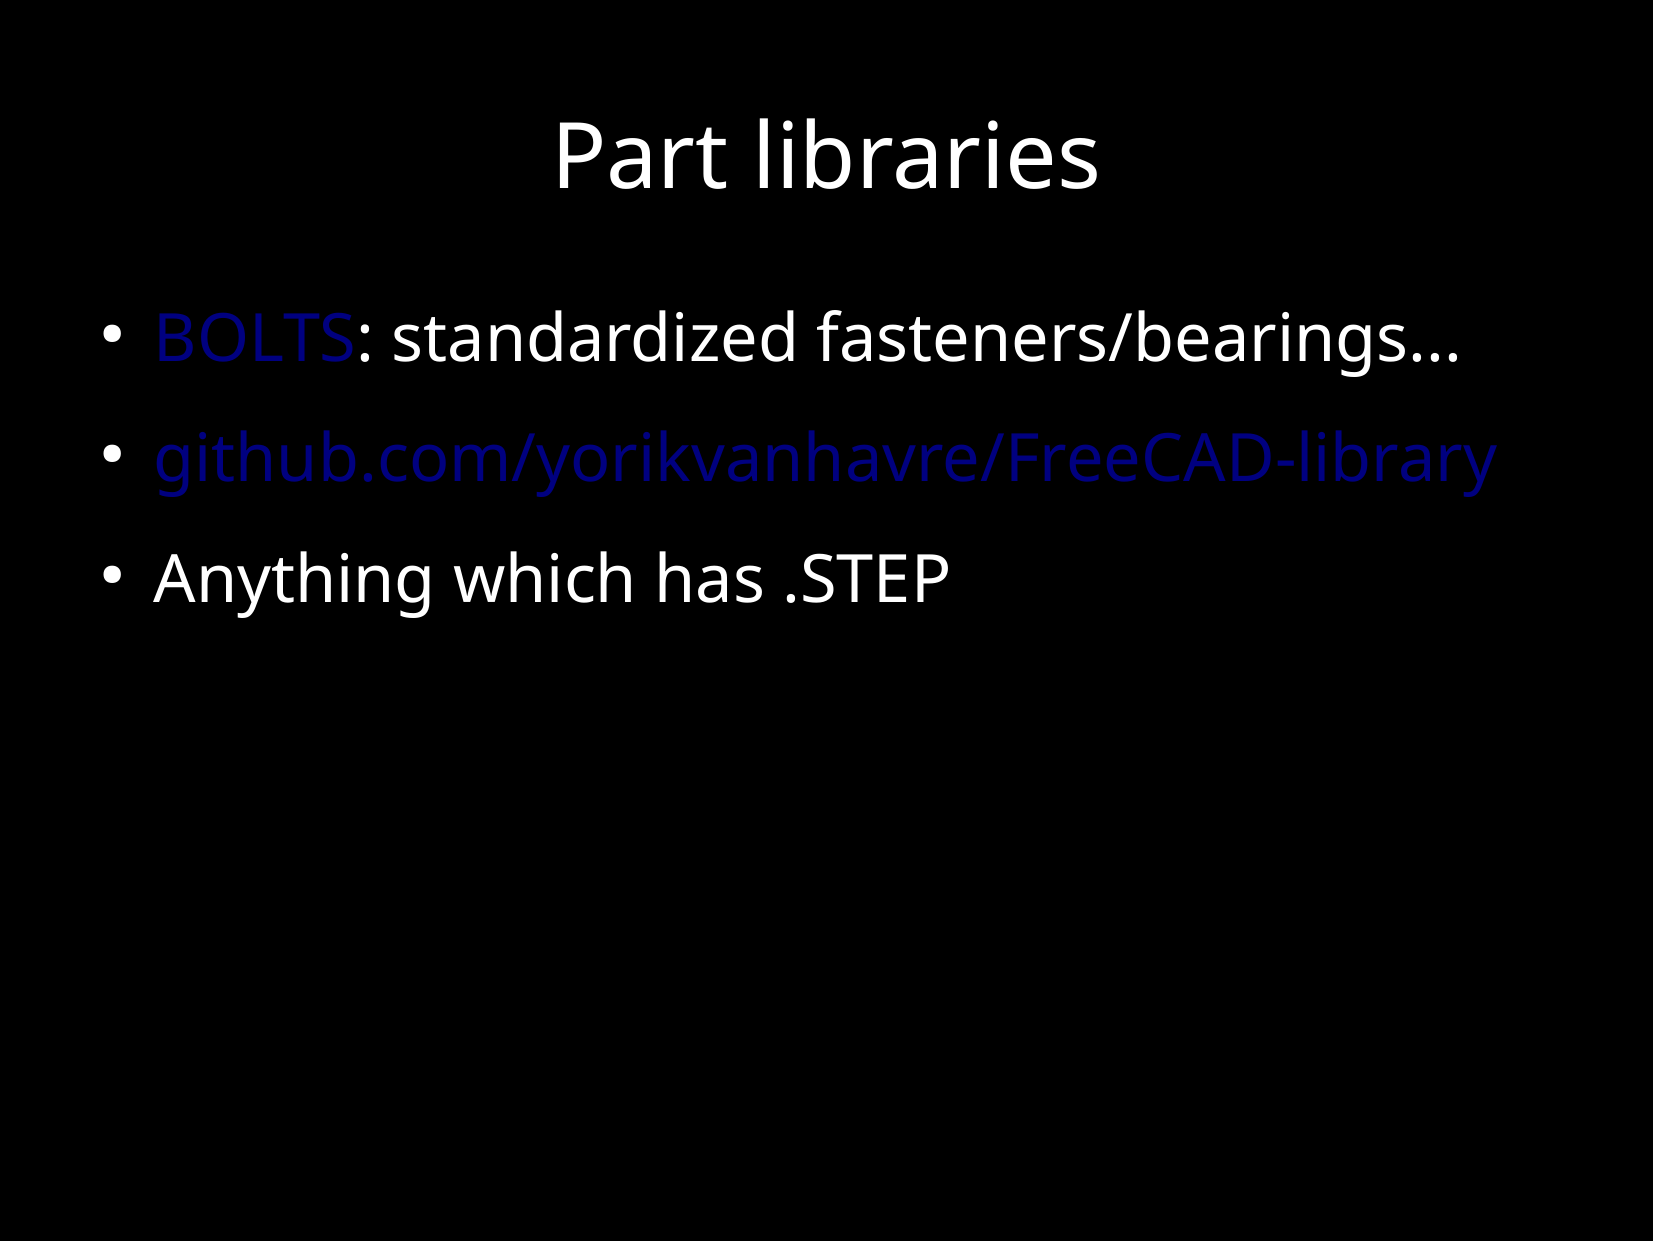

# Part libraries
BOLTS: standardized fasteners/bearings...
github.com/yorikvanhavre/FreeCAD-library
Anything which has .STEP